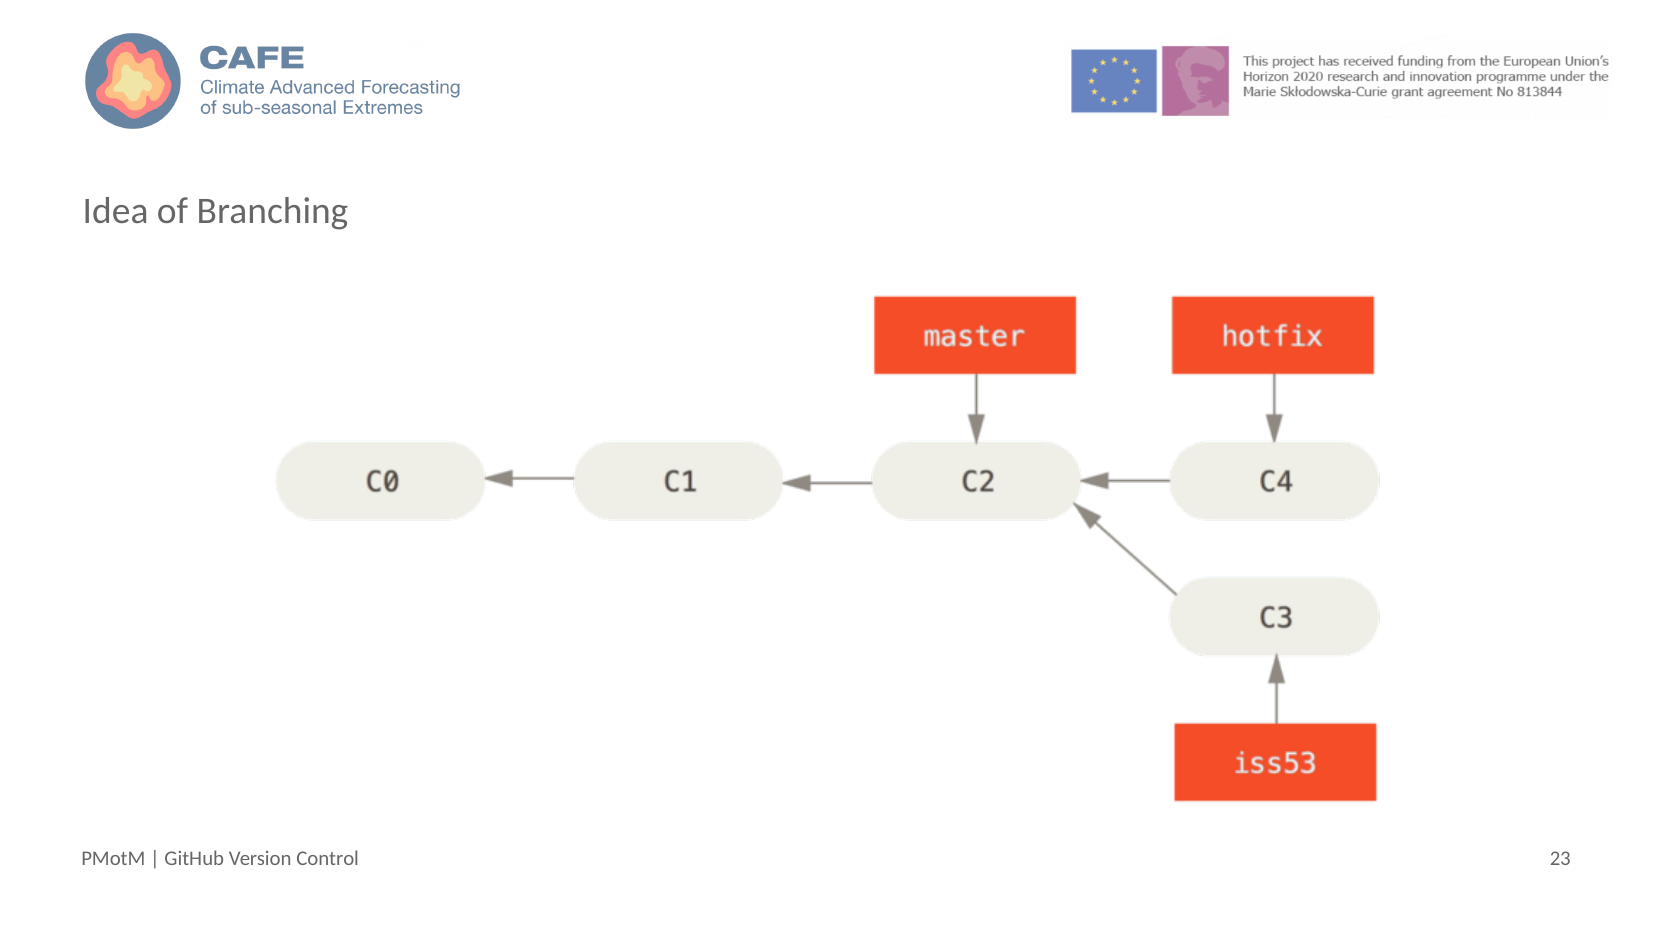

# Idea of Branching
PMotM | GitHub Version Control
23